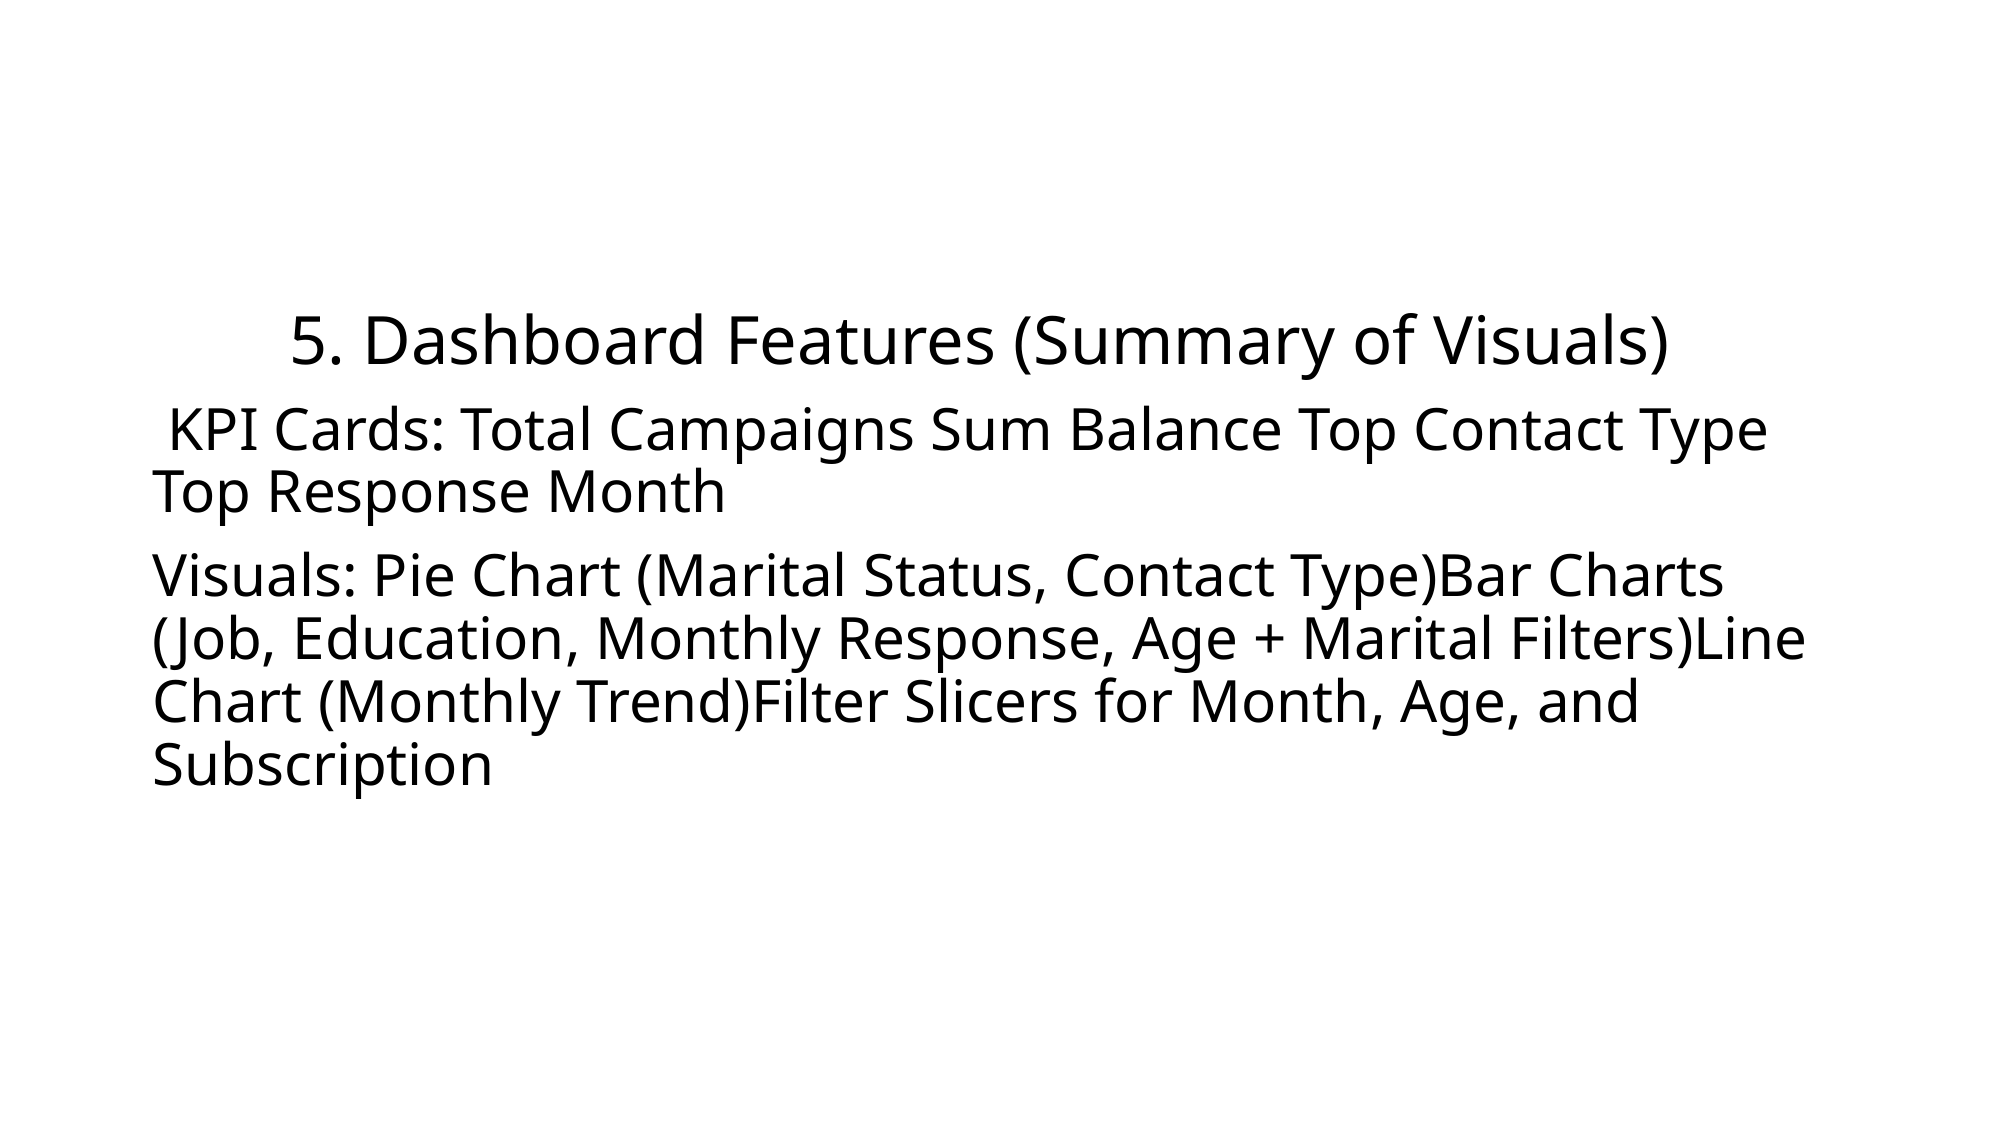

# 5. Dashboard Features (Summary of Visuals)
 KPI Cards: Total Campaigns Sum Balance Top Contact Type Top Response Month
Visuals: Pie Chart (Marital Status, Contact Type)Bar Charts (Job, Education, Monthly Response, Age + Marital Filters)Line Chart (Monthly Trend)Filter Slicers for Month, Age, and Subscription